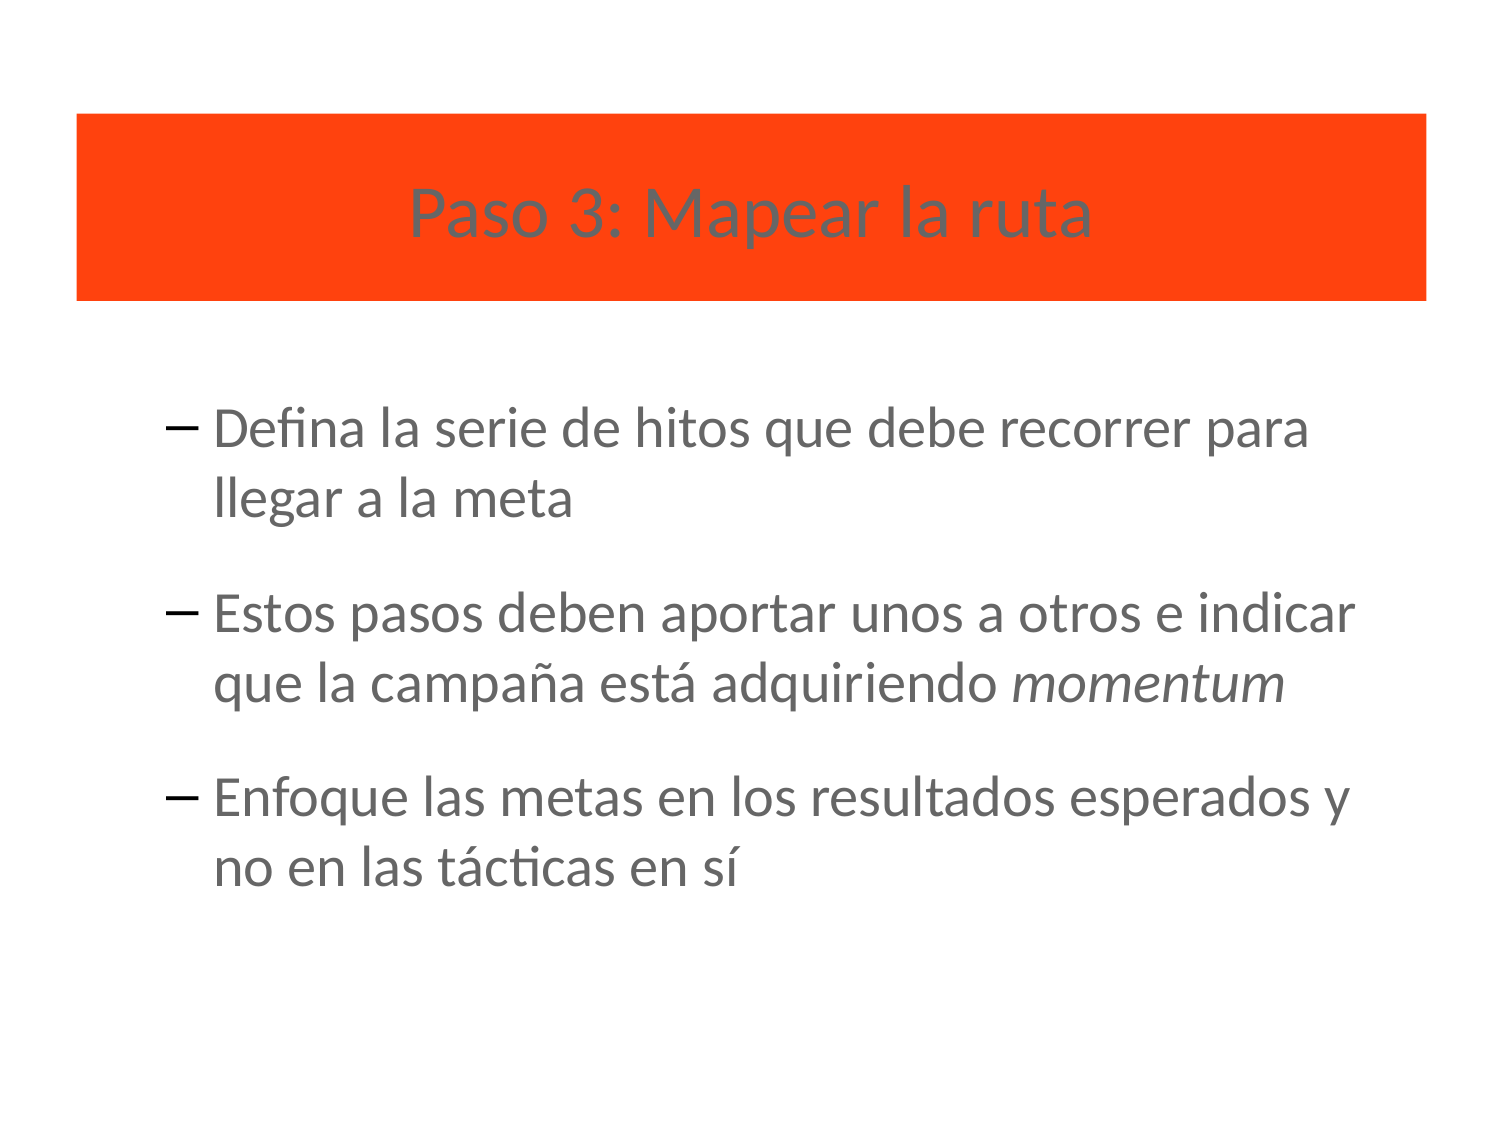

Paso 3: Mapear la ruta
Defina la serie de hitos que debe recorrer para llegar a la meta
Estos pasos deben aportar unos a otros e indicar que la campaña está adquiriendo momentum
Enfoque las metas en los resultados esperados y no en las tácticas en sí